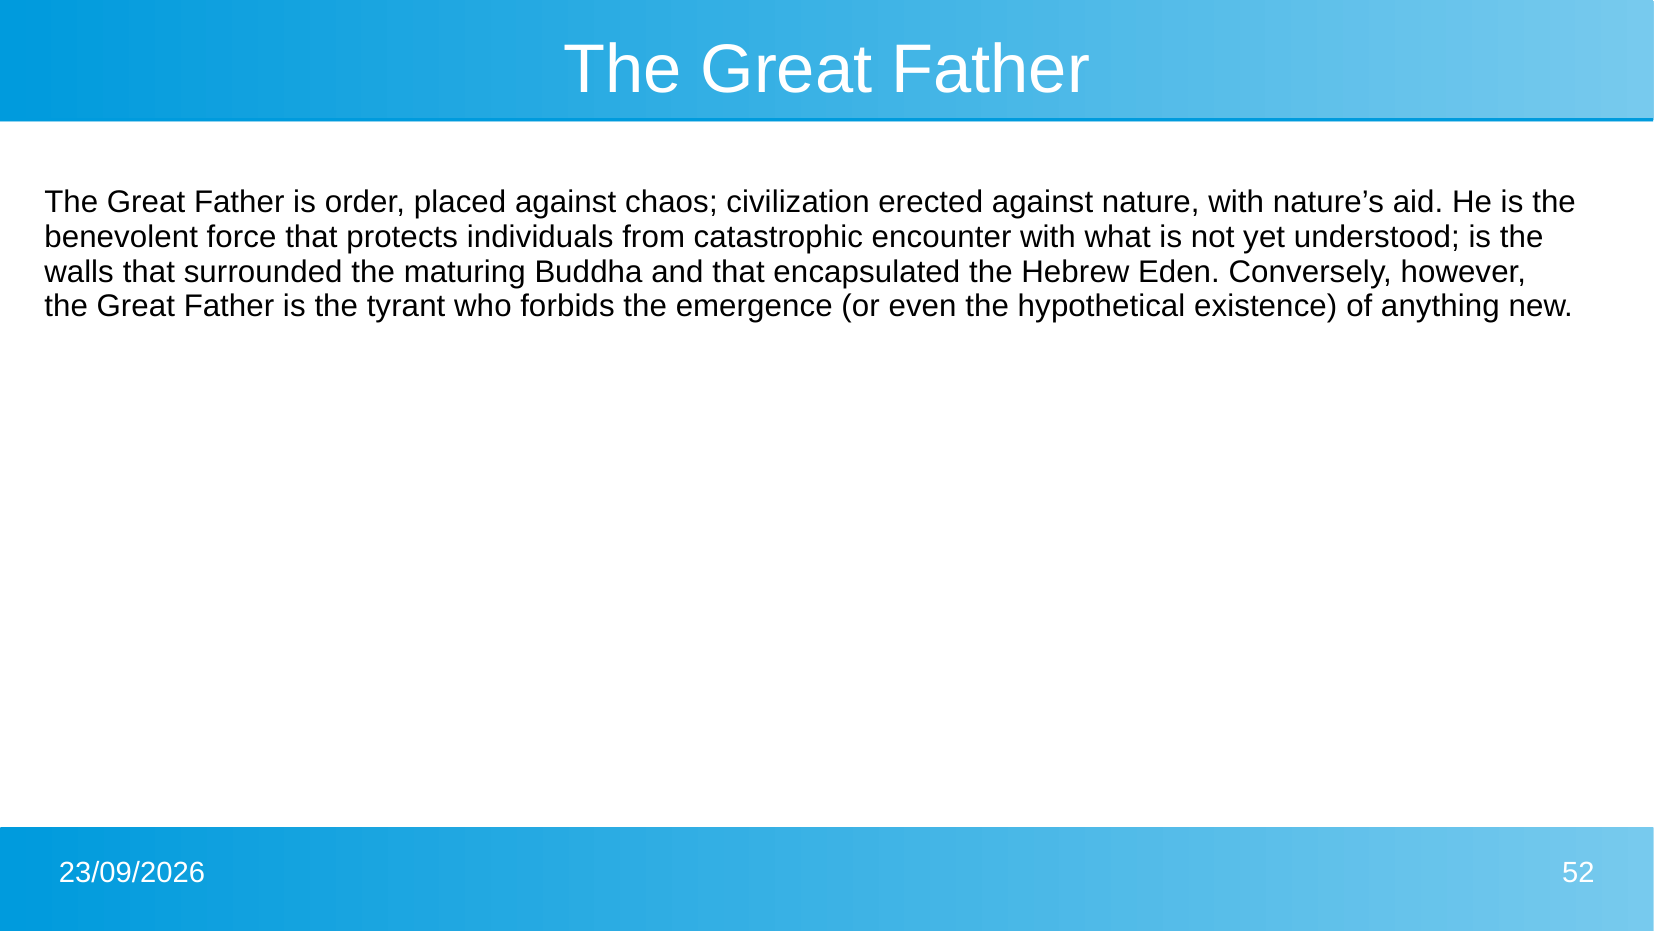

# The Great Father
The Great Father is order, placed against chaos; civilization erected against nature, with nature’s aid. He is the benevolent force that protects individuals from catastrophic encounter with what is not yet understood; is the walls that surrounded the maturing Buddha and that encapsulated the Hebrew Eden. Conversely, however, the Great Father is the tyrant who forbids the emergence (or even the hypothetical existence) of anything new.
52